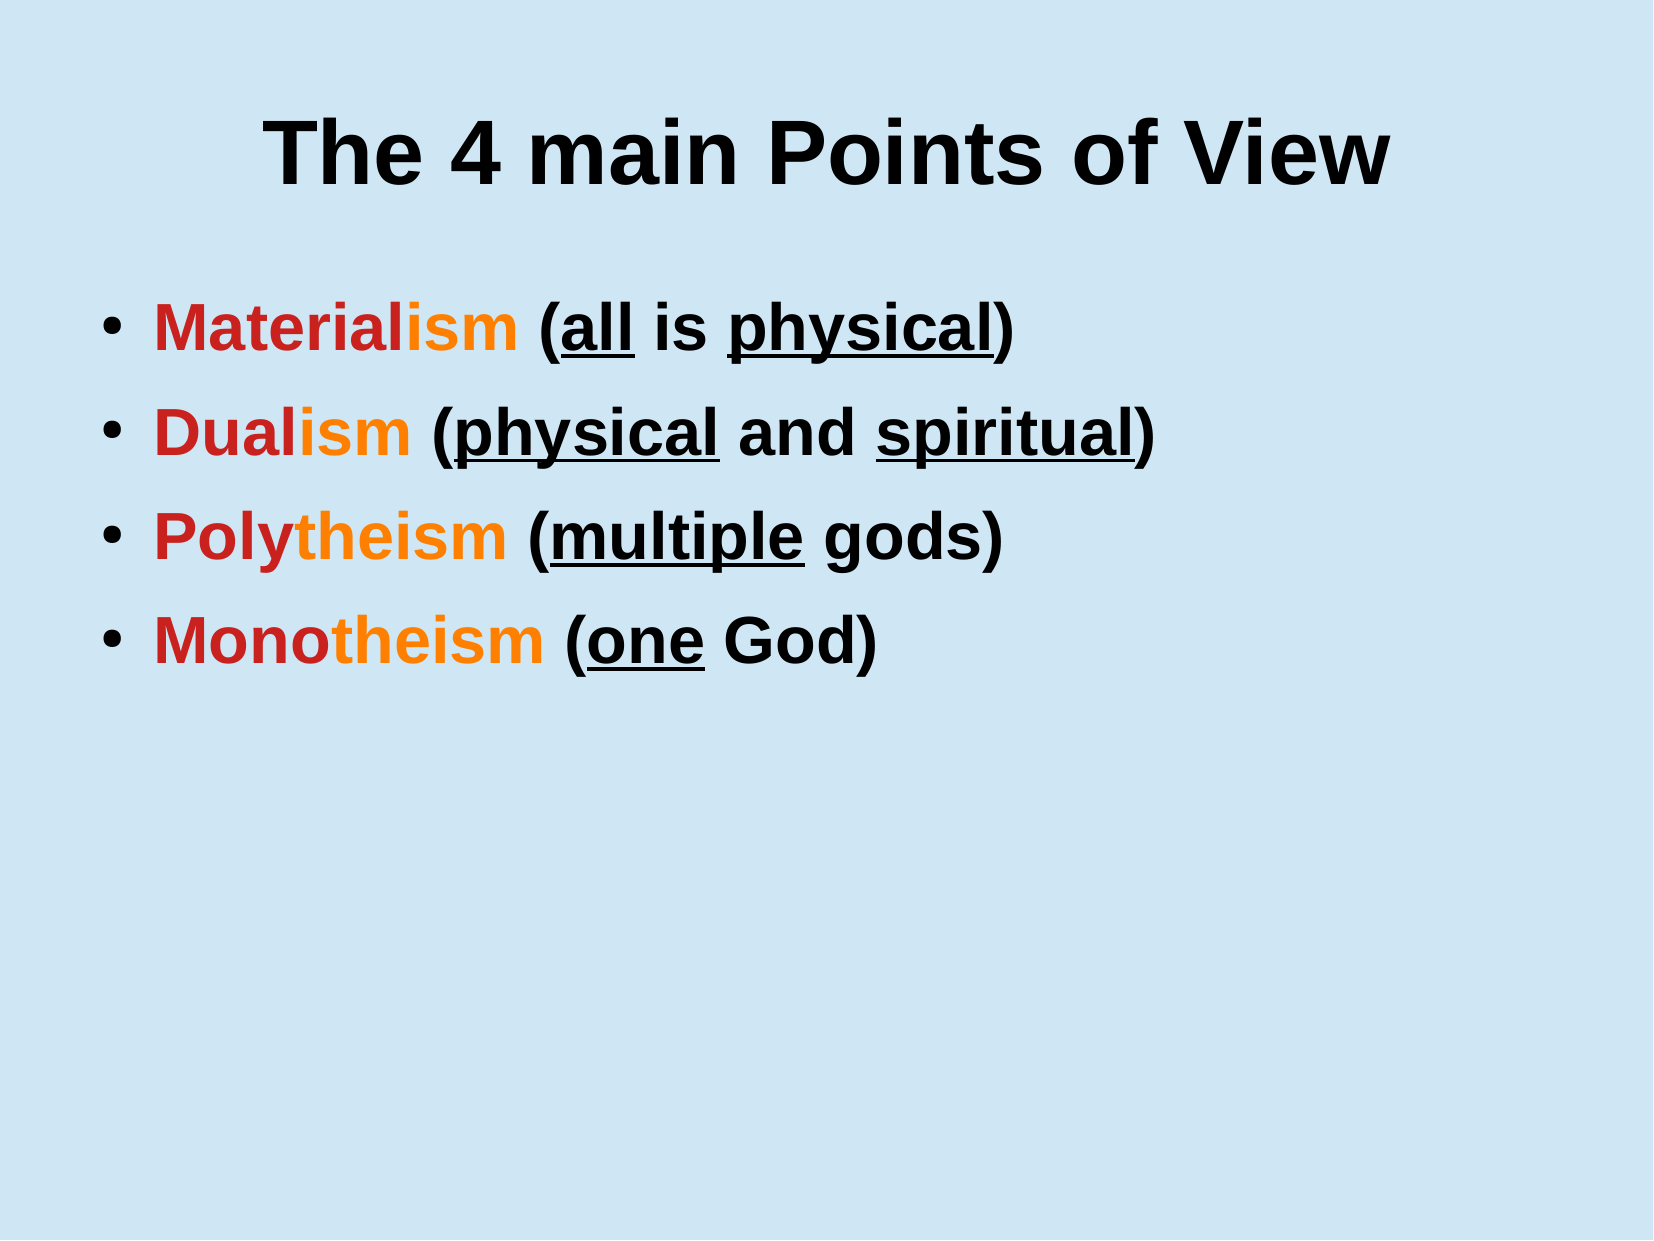

# The 4 main Points of View
Materialism (all is physical)
Dualism (physical and spiritual)
Polytheism (multiple gods)
Monotheism (one God)